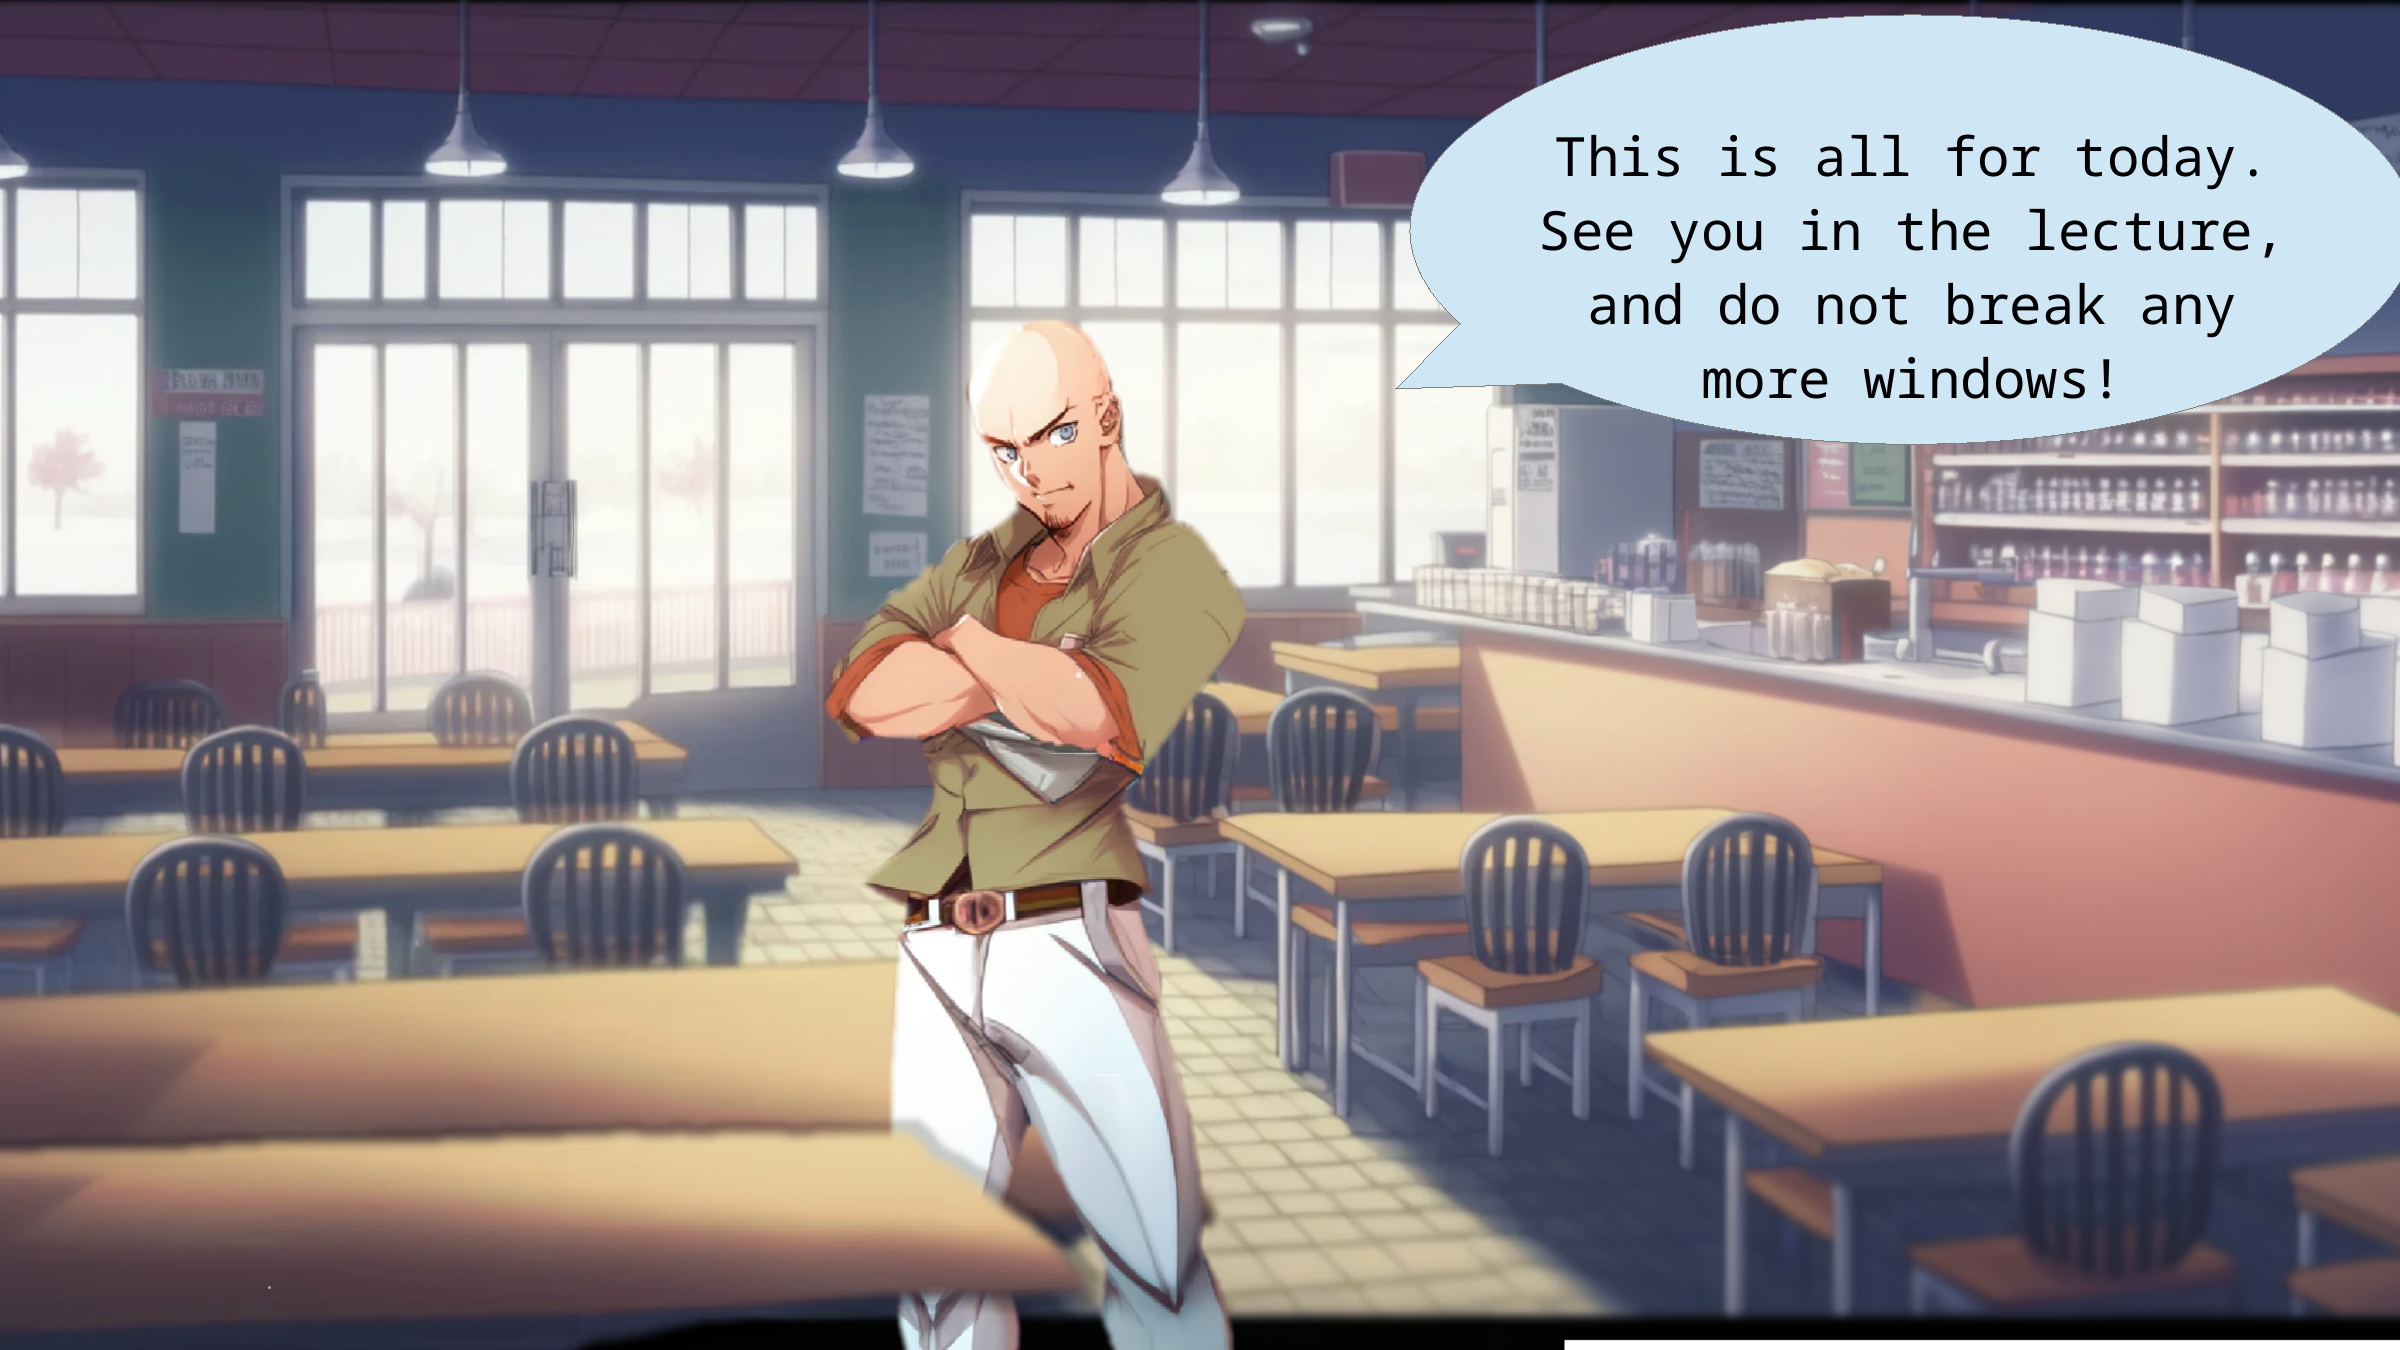

This is all for today.
See you in the lecture,
and do not break any
more windows!